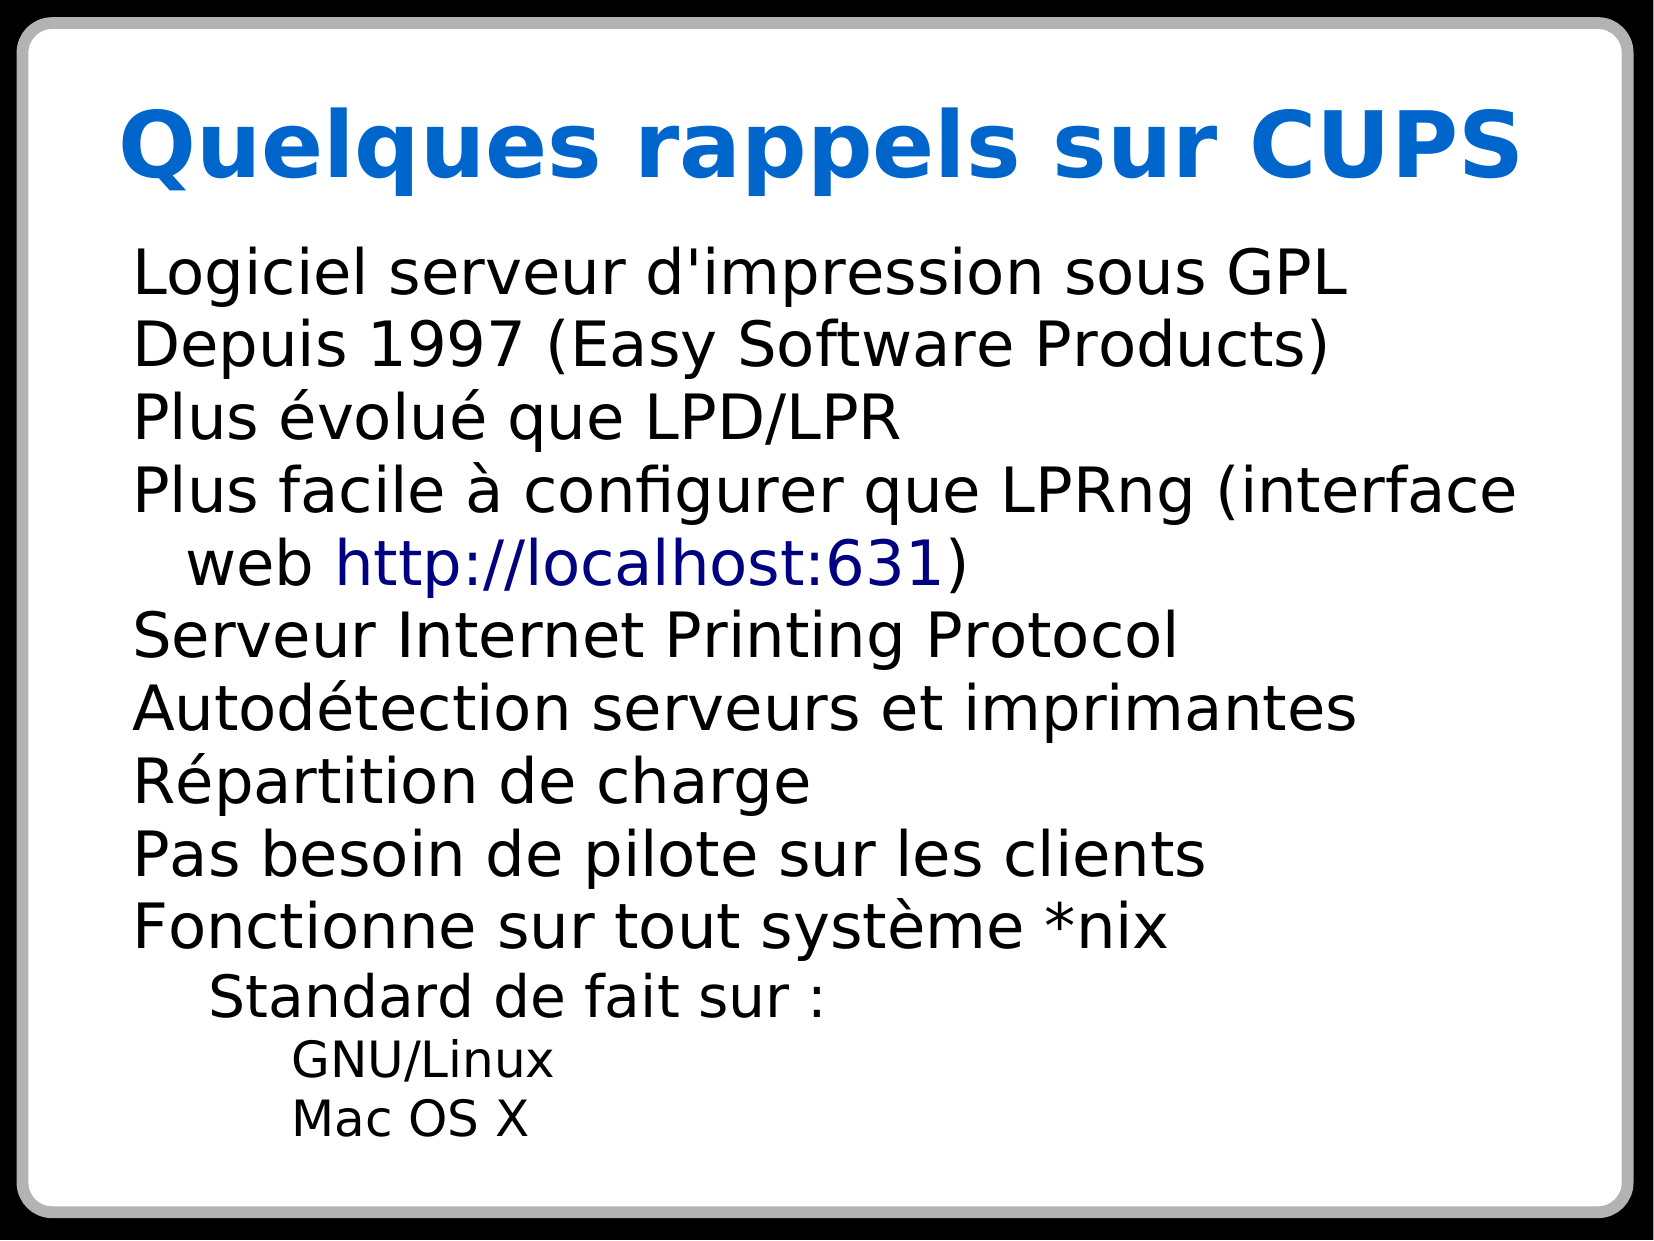

# Quelques rappels sur CUPS
Logiciel serveur d'impression sous GPL
Depuis 1997 (Easy Software Products)
Plus évolué que LPD/LPR
Plus facile à configurer que LPRng (interface web http://localhost:631)
Serveur Internet Printing Protocol
Autodétection serveurs et imprimantes
Répartition de charge
Pas besoin de pilote sur les clients
Fonctionne sur tout système *nix
Standard de fait sur :
GNU/Linux
Mac OS X